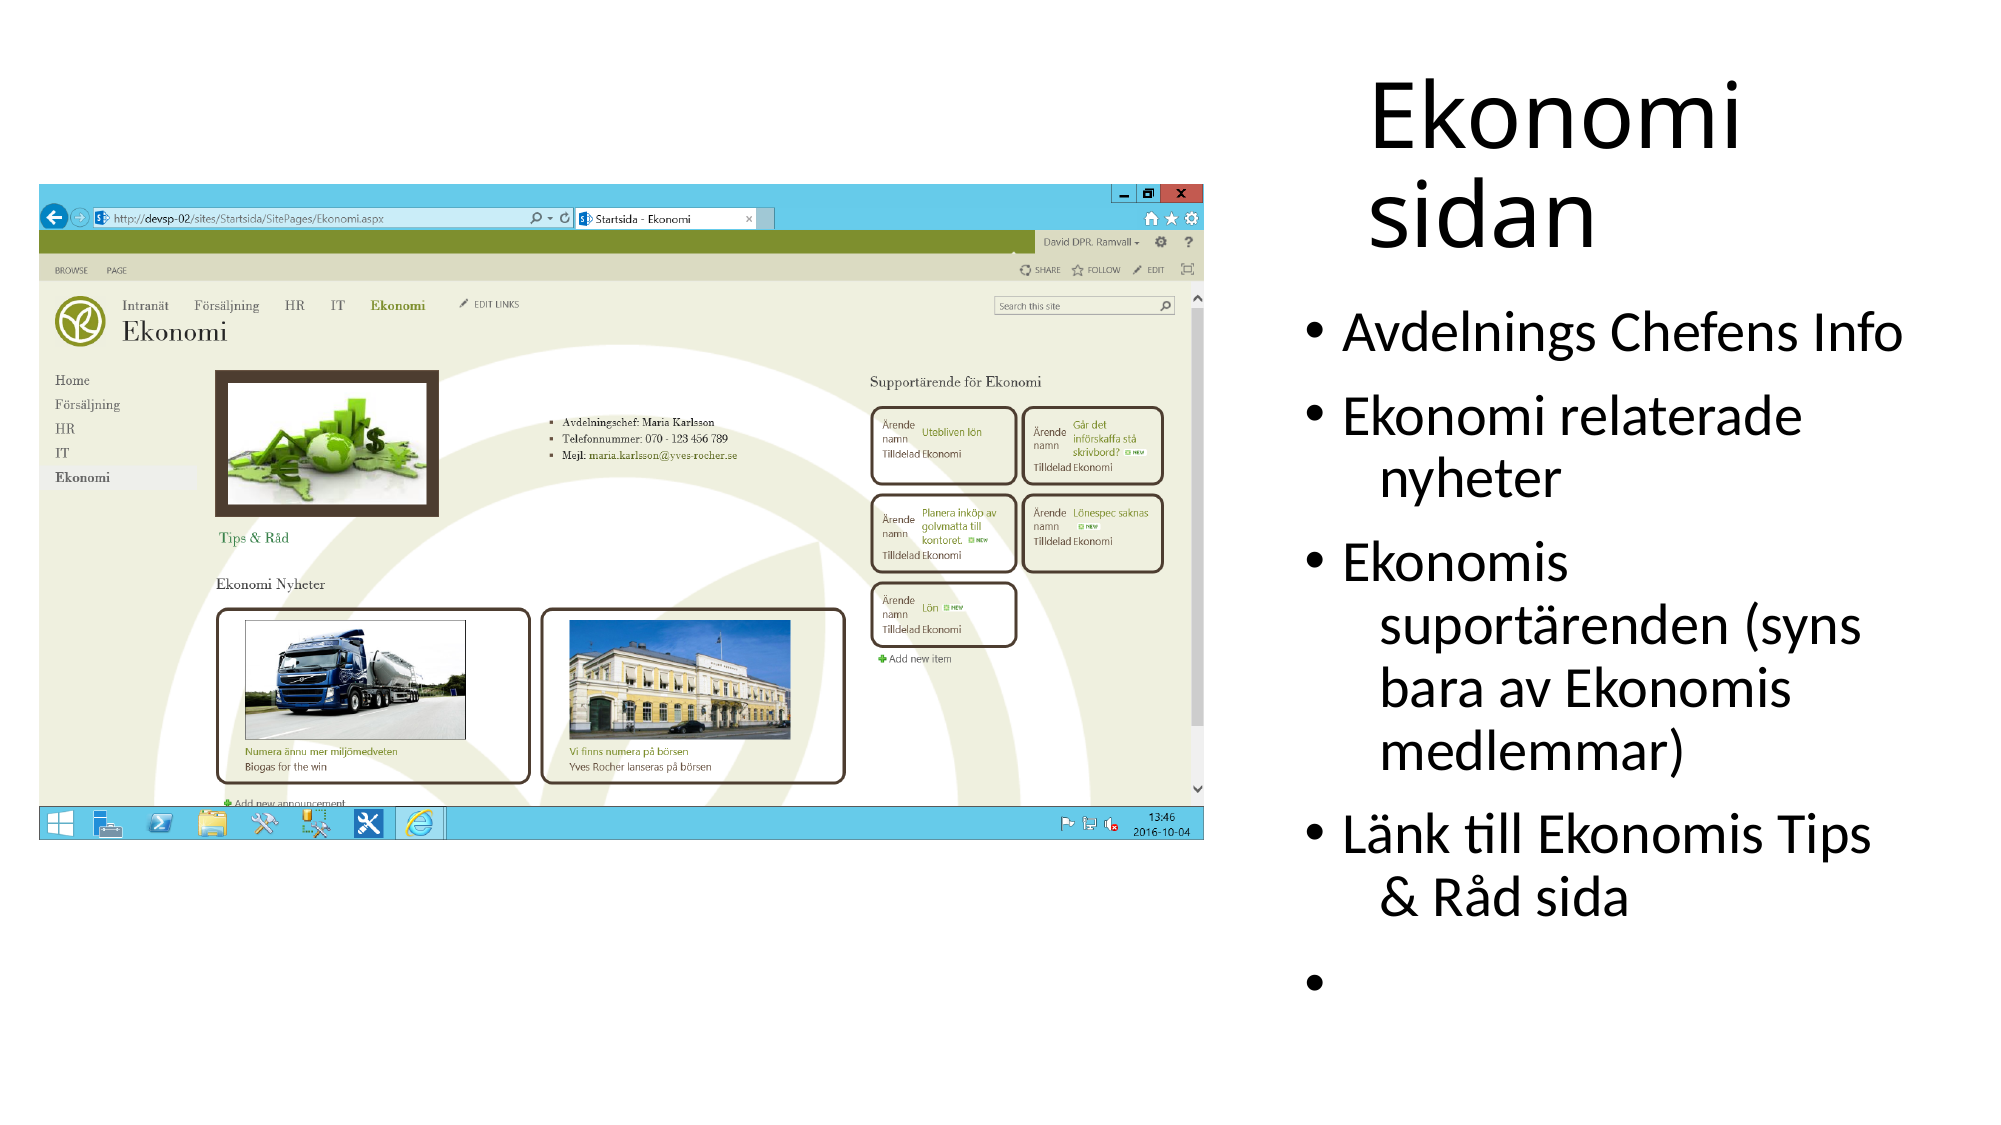

# Ekonomi sidan
Avdelnings Chefens Info
Ekonomi relaterade nyheter
Ekonomis suportärenden (syns bara av Ekonomis medlemmar)
Länk till Ekonomis Tips & Råd sida